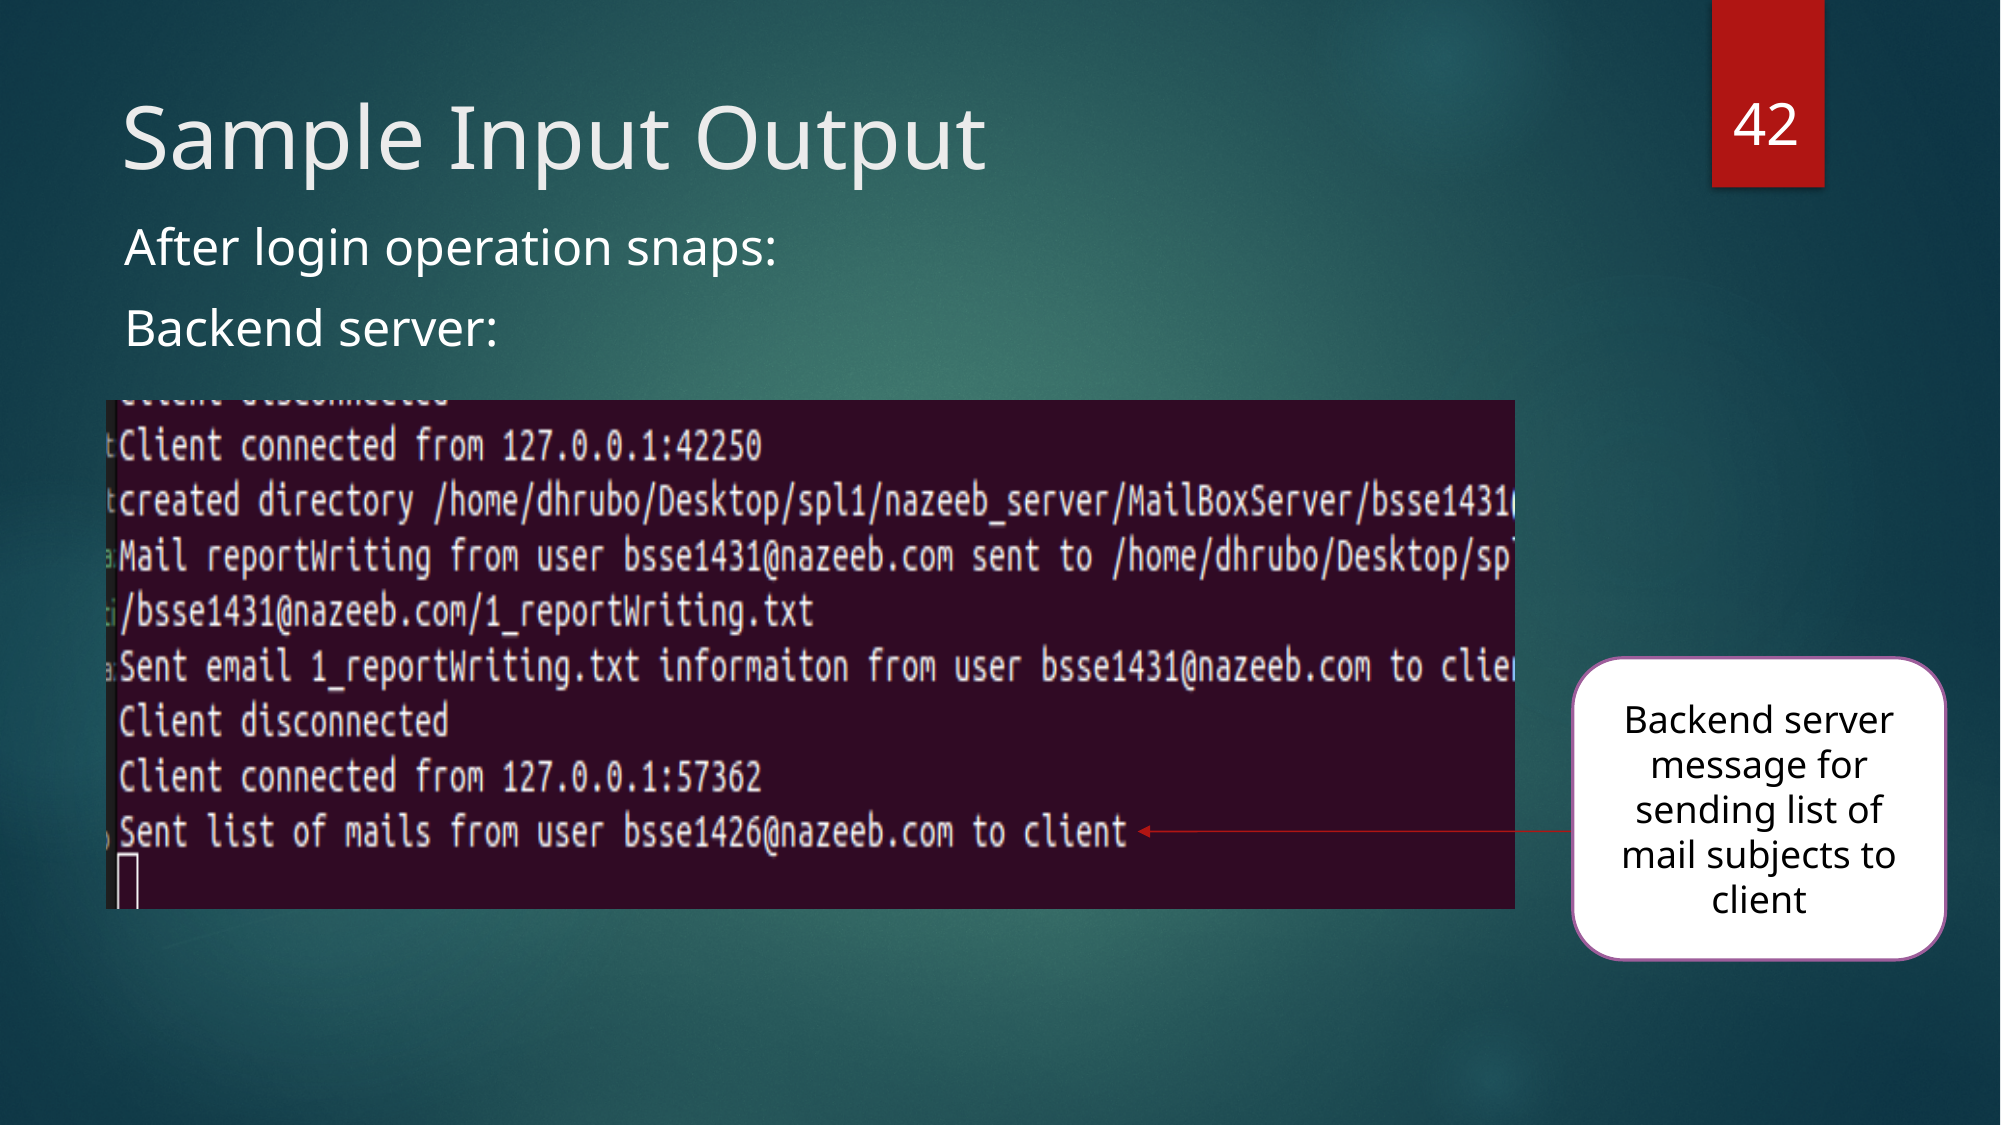

42
# Sample Input Output
After login operation snaps:
Backend server:
Backend server message for sending list of mail subjects to client